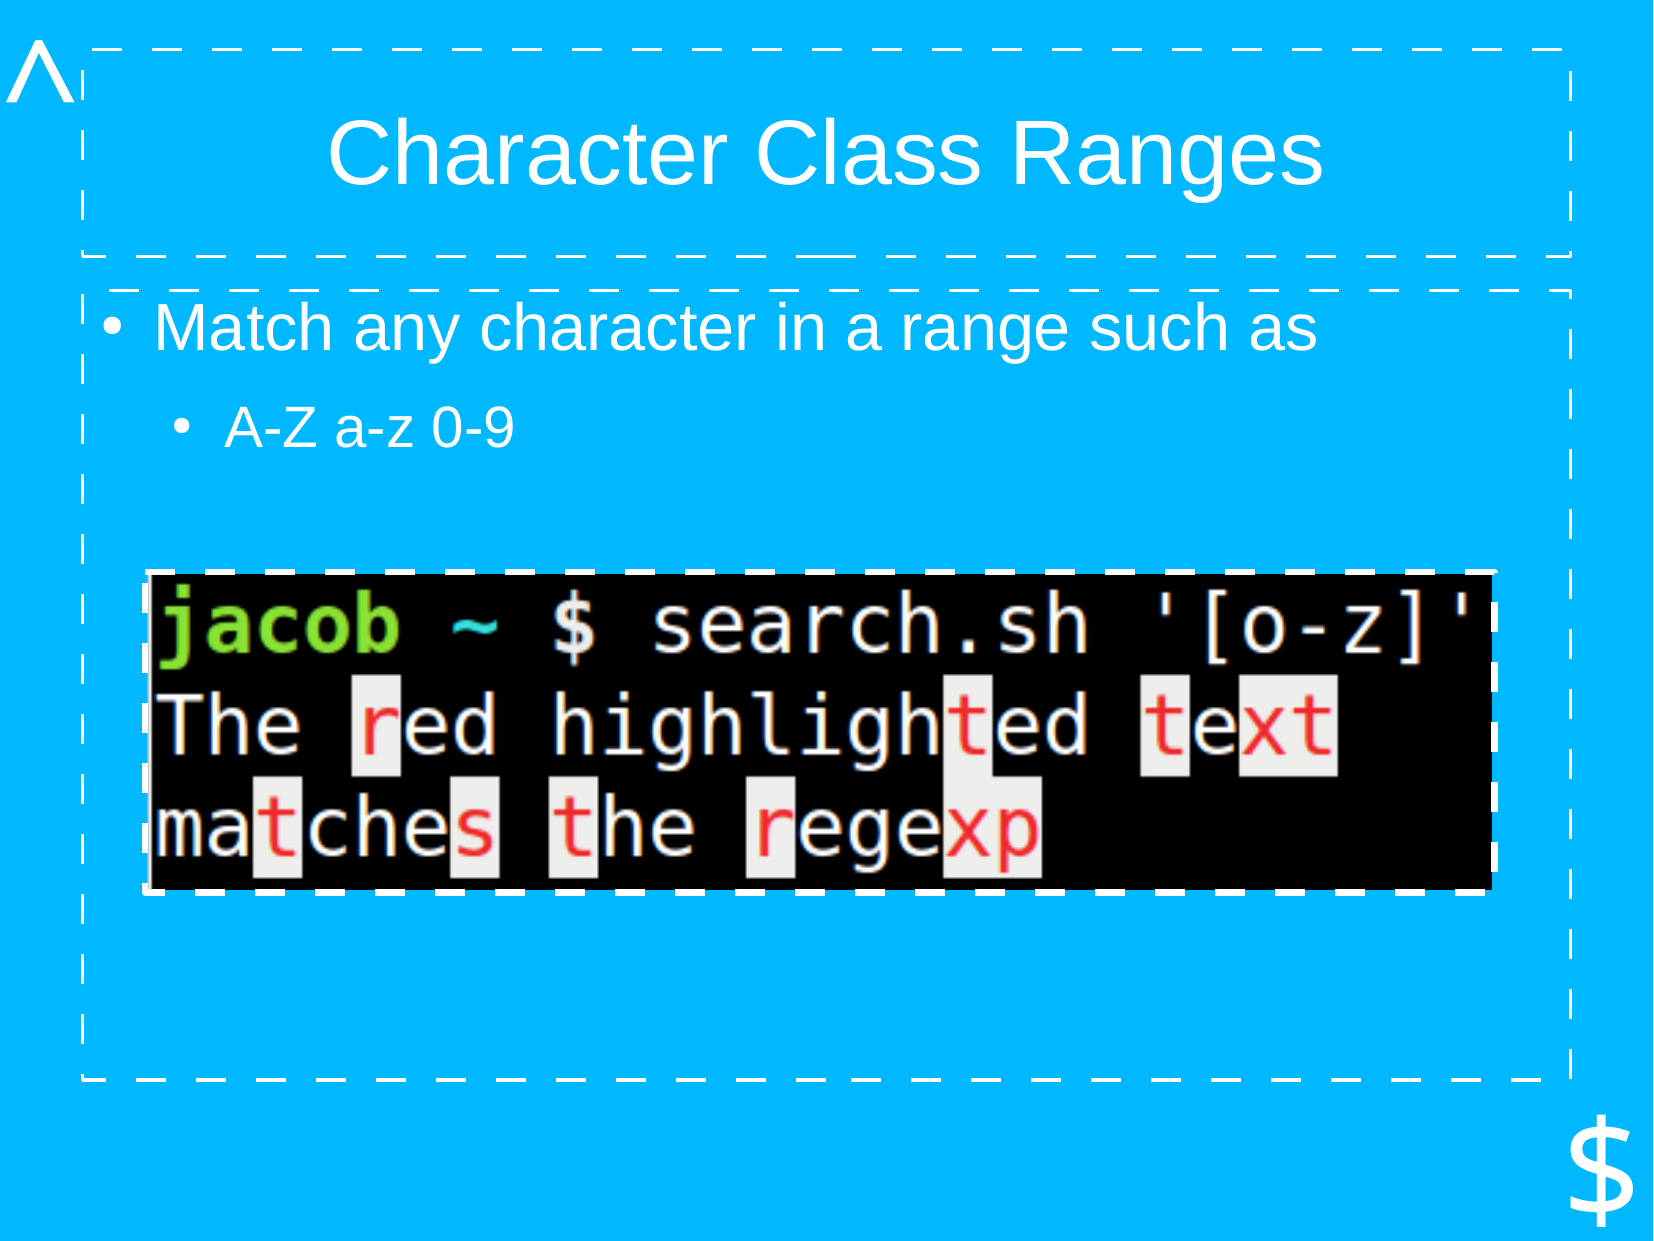

# Character Class Ranges
Match any character in a range such as
A-Z a-z 0-9